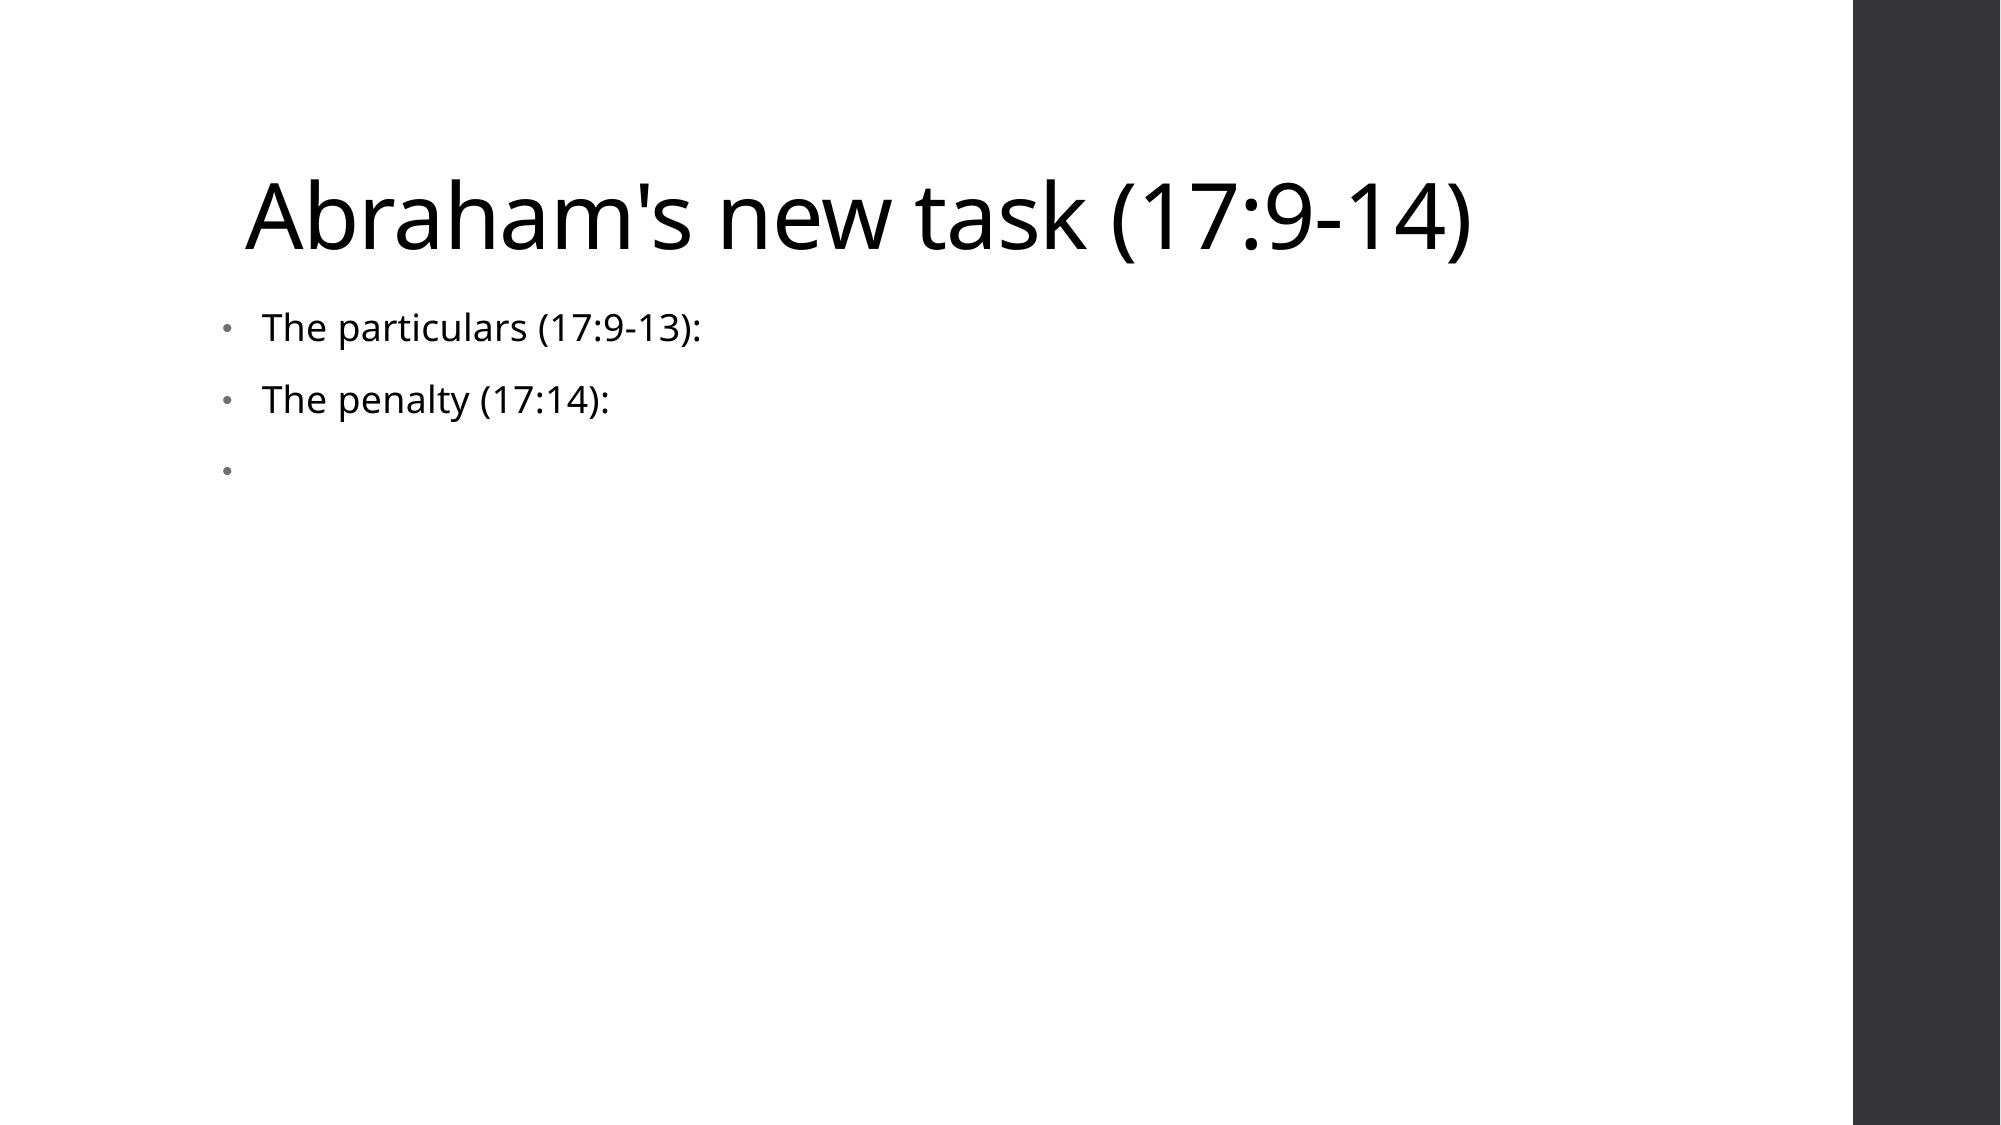

# Abraham's new task (17:9-14)
 The particulars (17:9-13):
 The penalty (17:14):